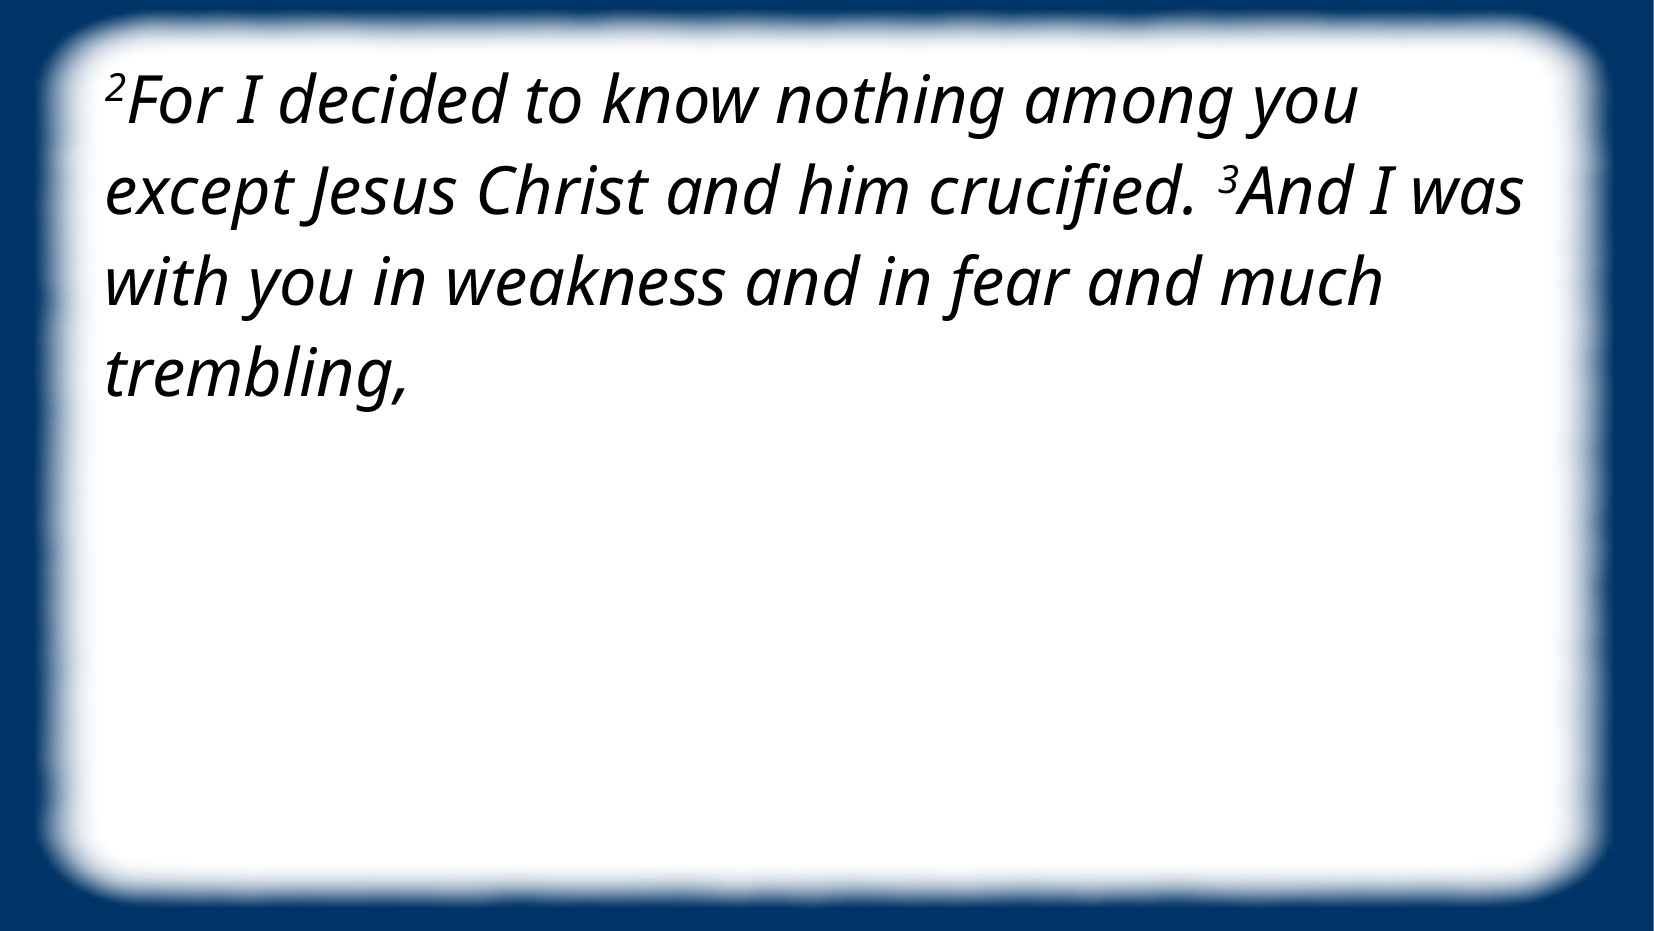

2For I decided to know nothing among you except Jesus Christ and him crucified. 3And I was with you in weakness and in fear and much trembling,